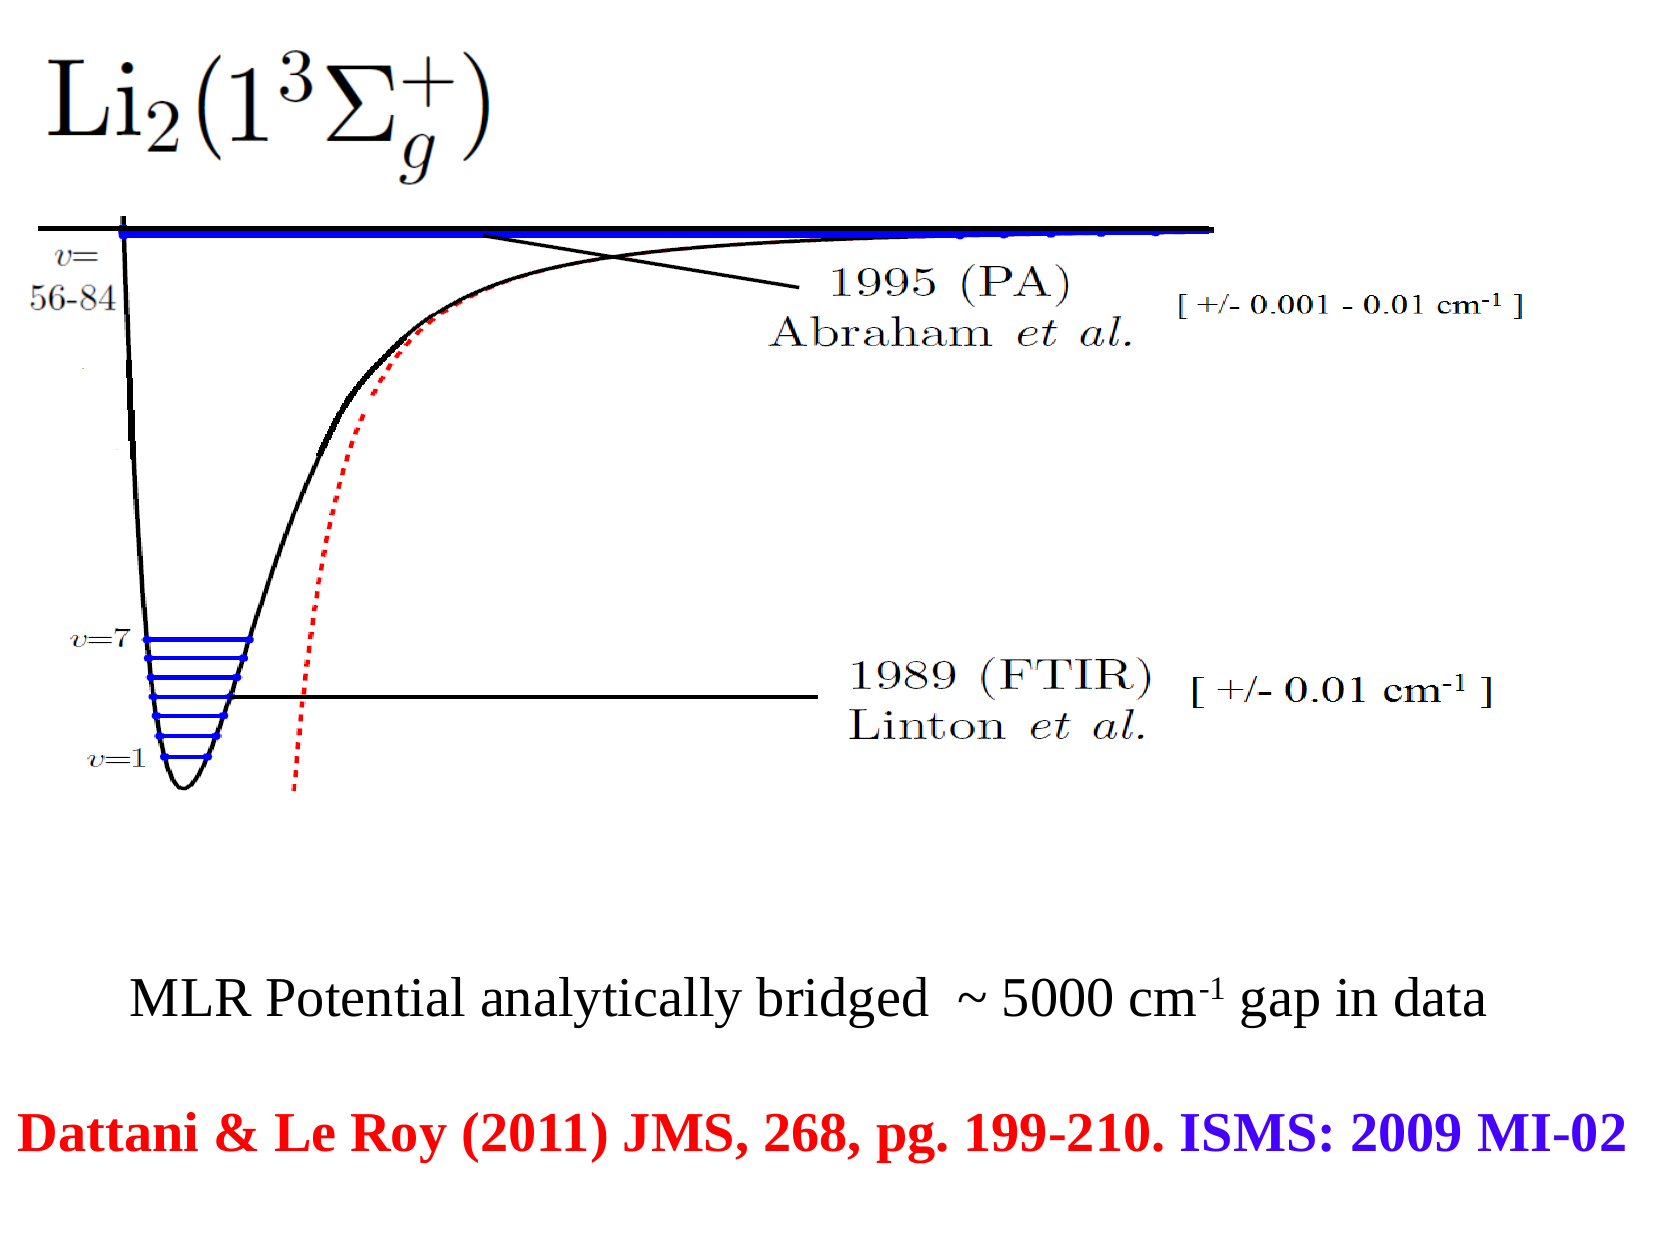

MLR Potential analytically bridged ~ 5000 cm-1 gap in data
Dattani & Le Roy (2011) JMS, 268, pg. 199-210. ISMS: 2009 MI-02